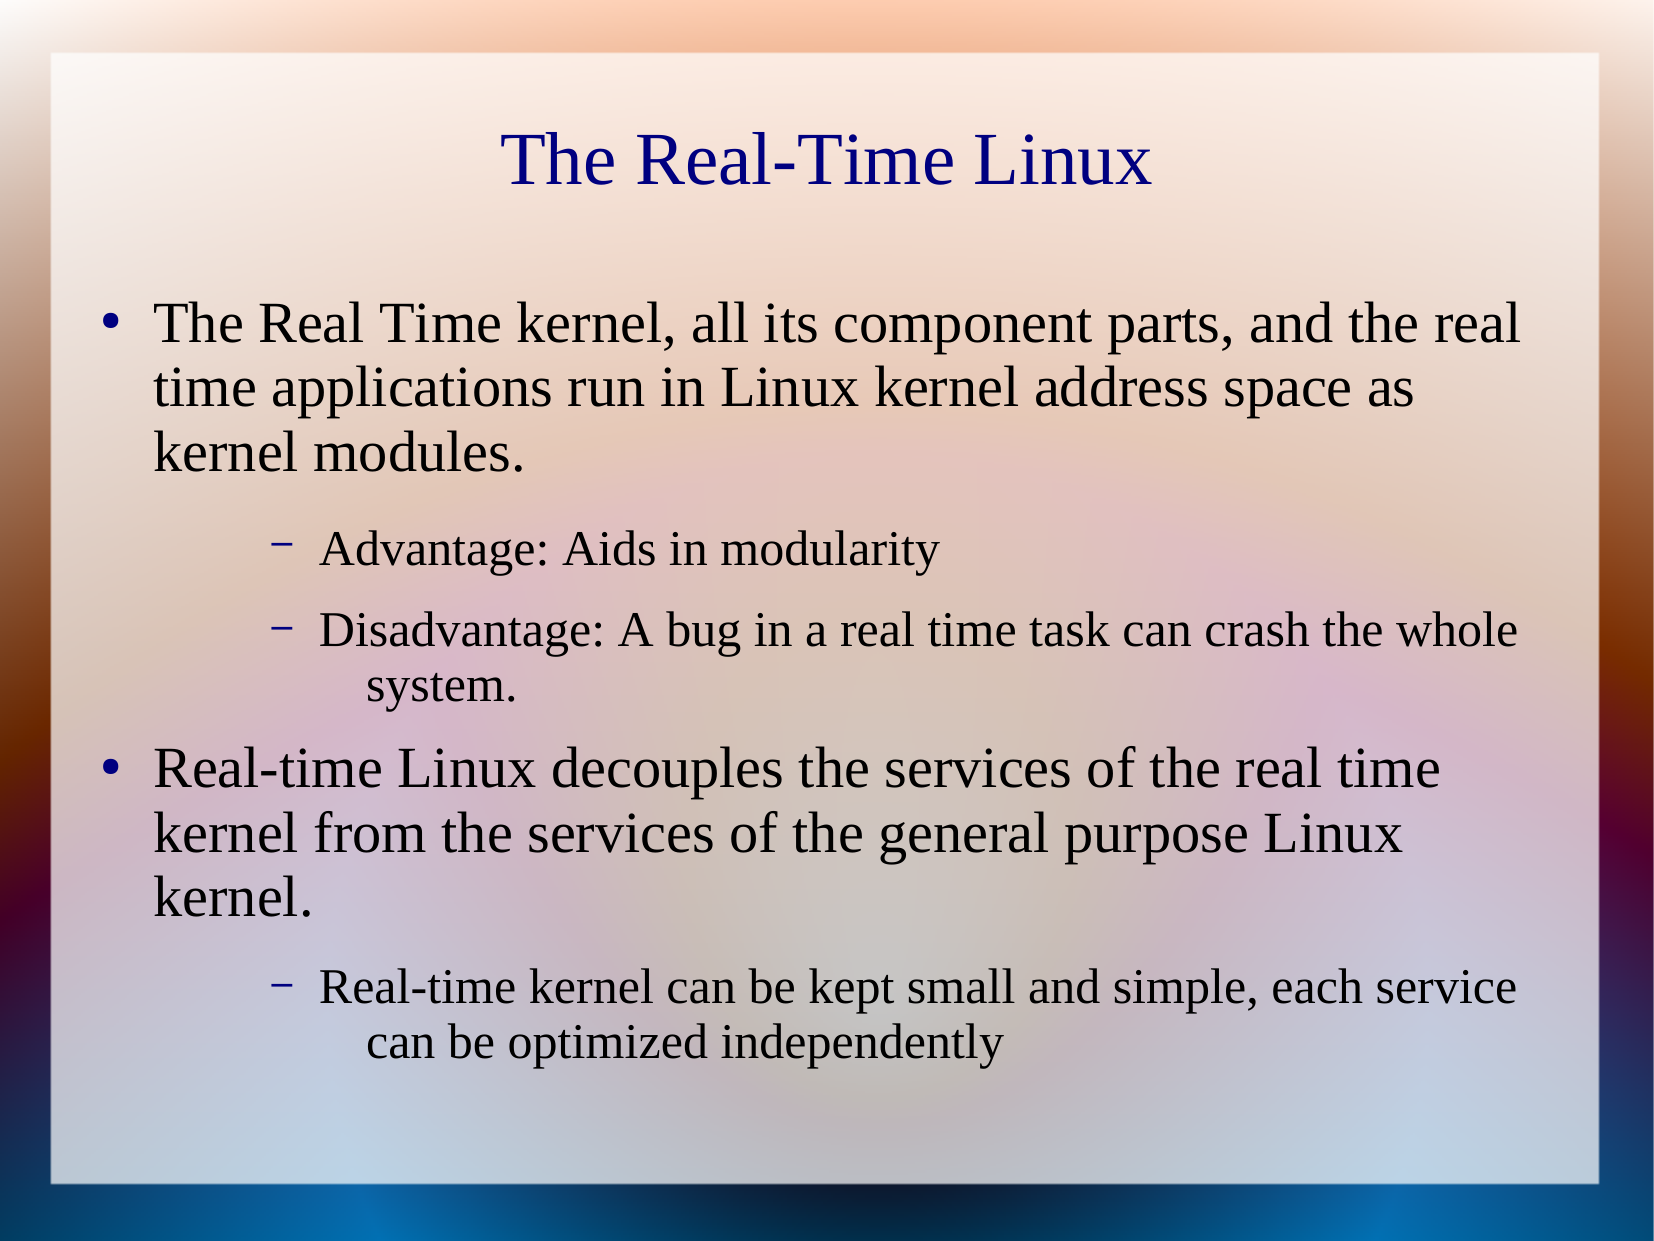

# The Real-Time Linux
The Real Time kernel, all its component parts, and the real time applications run in Linux kernel address space as kernel modules.
Advantage: Aids in modularity
Disadvantage: A bug in a real time task can crash the whole system.
Real-time Linux decouples the services of the real time kernel from the services of the general purpose Linux kernel.
Real-time kernel can be kept small and simple, each service can be optimized independently